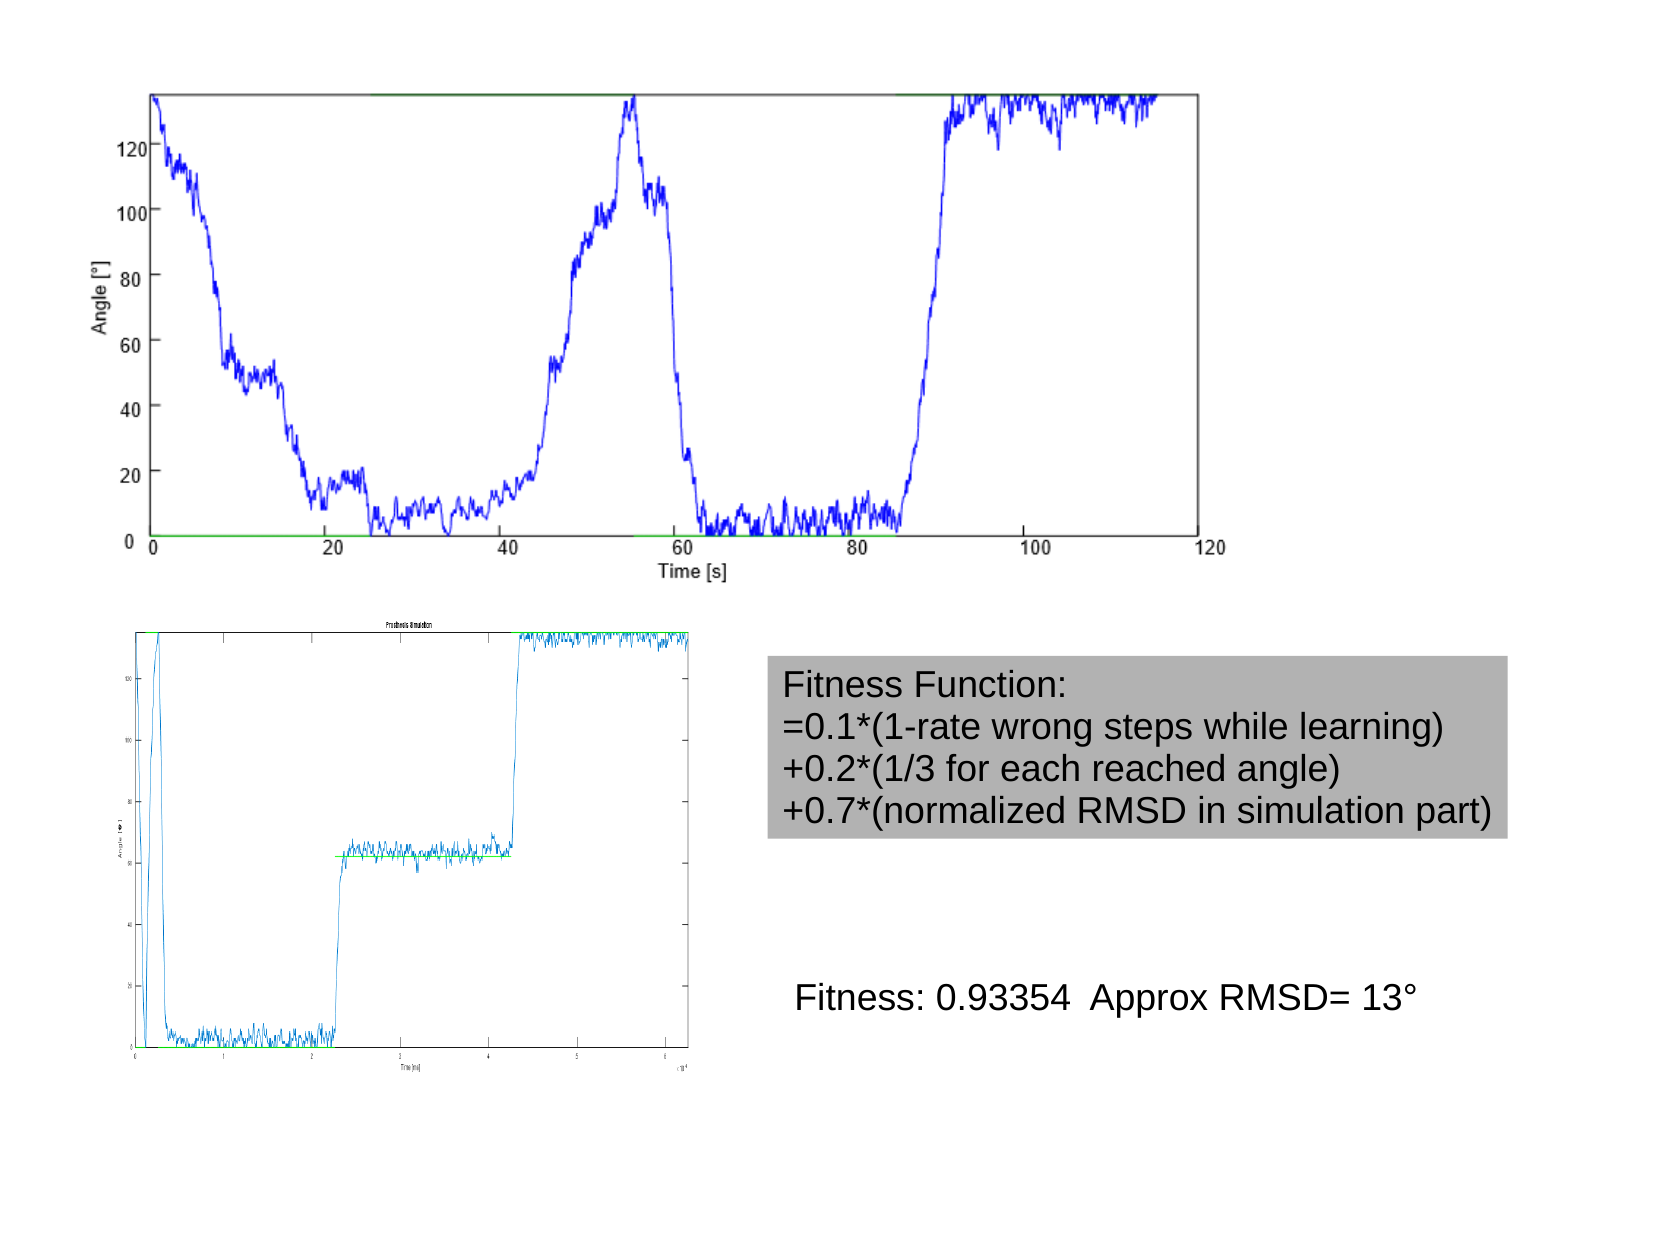

#
Fitness Function:
=0.1*(1-rate wrong steps while learning)
+0.2*(1/3 for each reached angle)
+0.7*(normalized RMSD in simulation part)
Fitness: 0.93354 Approx RMSD= 13°